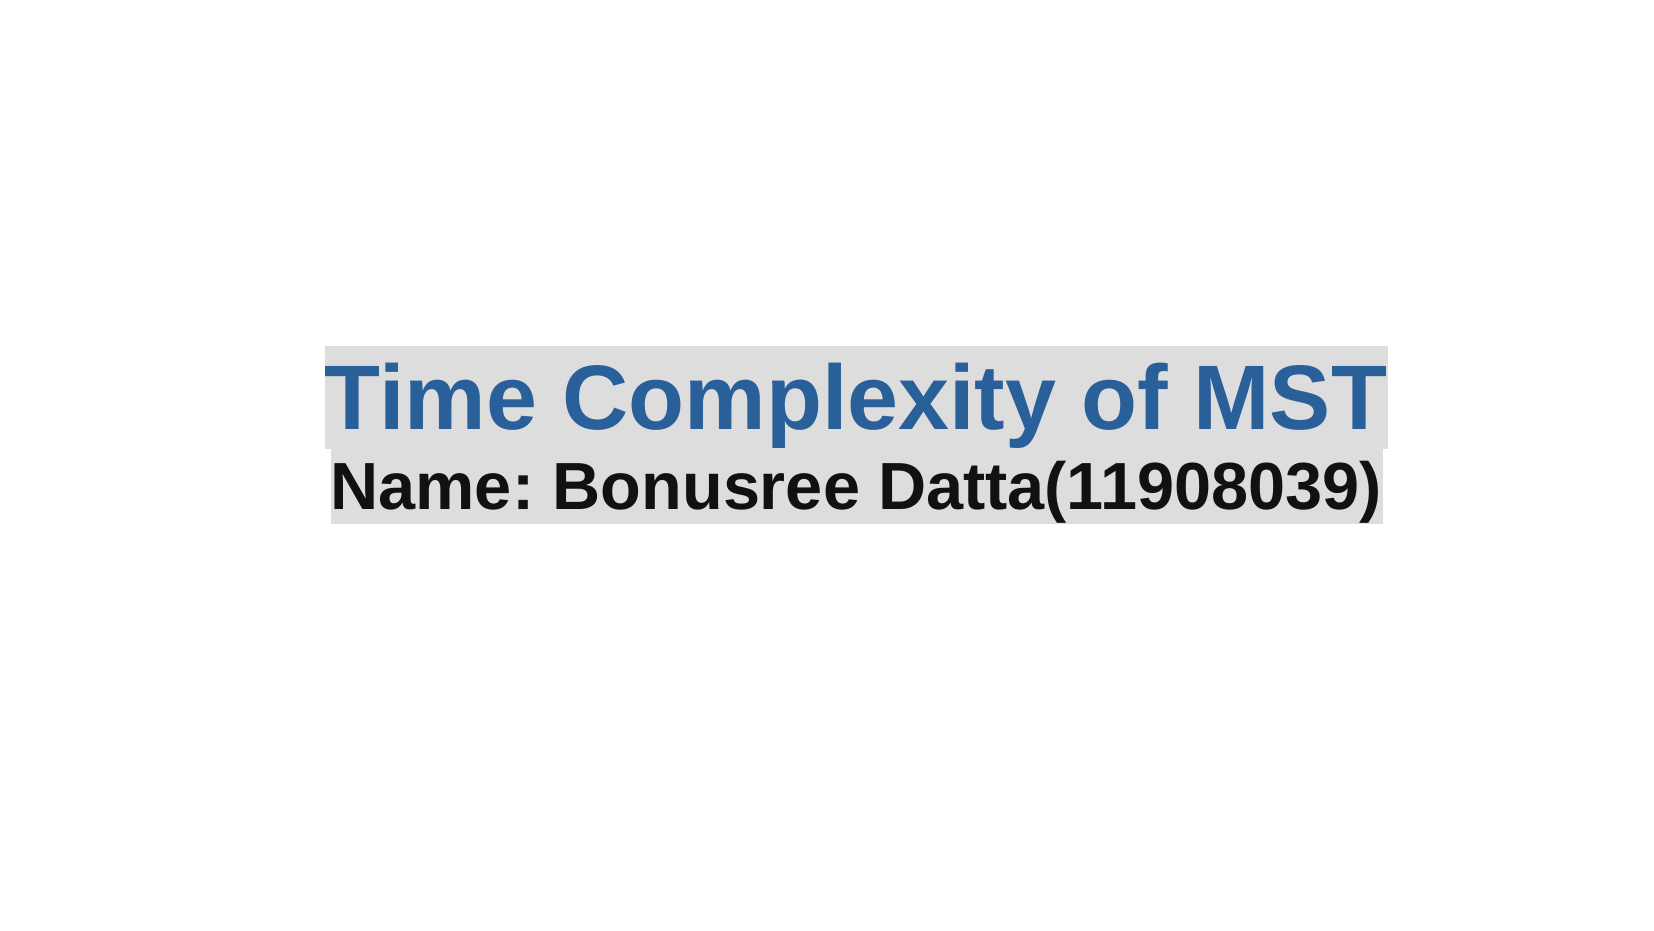

# Time Complexity of MST
Name: Bonusree Datta(11908039)